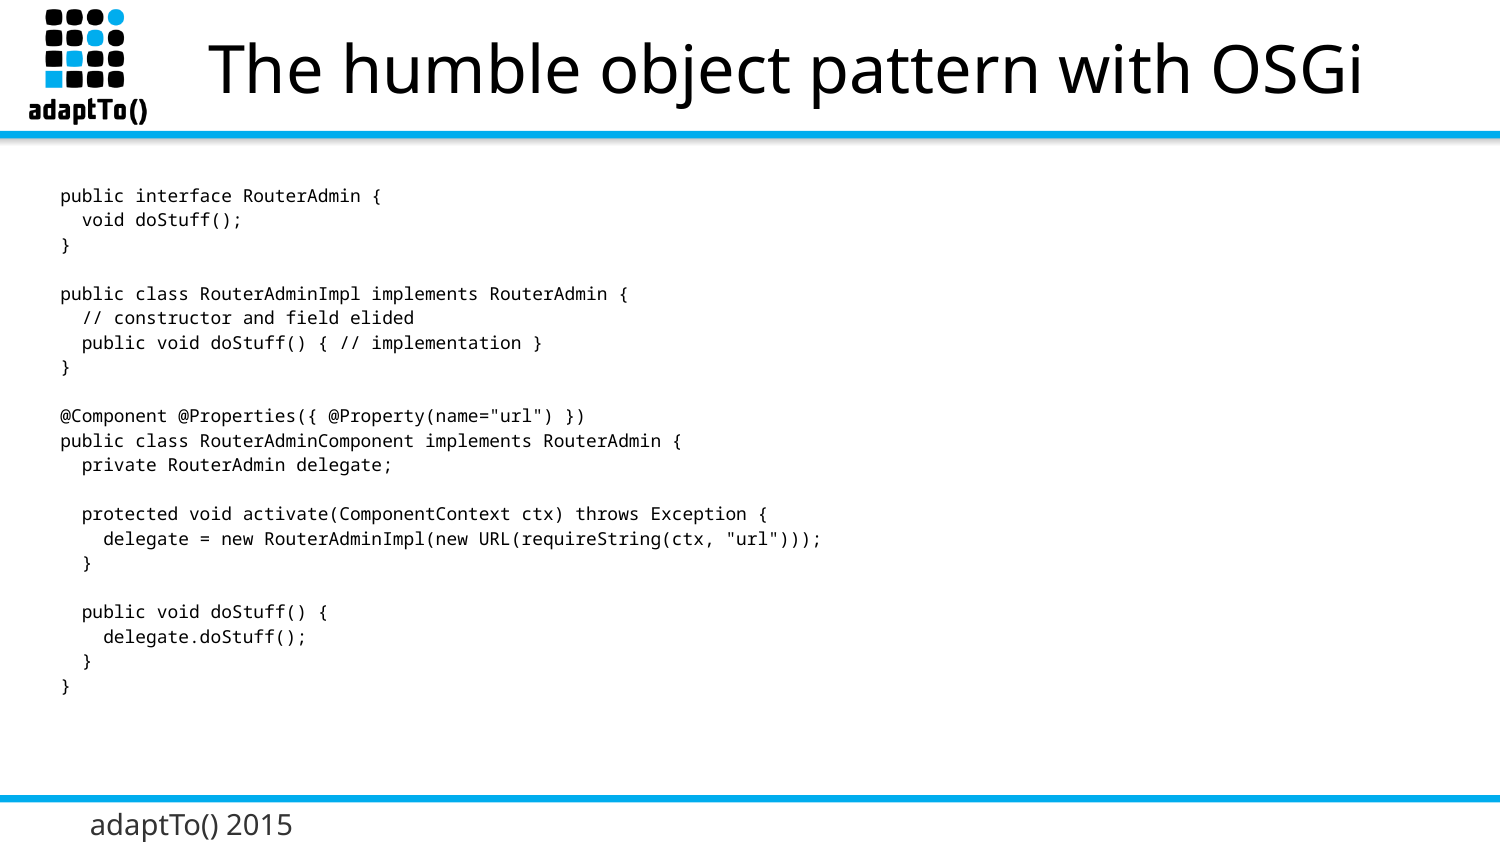

# The humble object pattern with OSGi
public interface RouterAdmin {
 void doStuff();
}
public class RouterAdminImpl implements RouterAdmin {
 // constructor and field elided
 public void doStuff() { // implementation }
}
@Component @Properties({ @Property(name="url") })
public class RouterAdminComponent implements RouterAdmin {
 private RouterAdmin delegate;
 protected void activate(ComponentContext ctx) throws Exception {
 delegate = new RouterAdminImpl(new URL(requireString(ctx, "url")));
 }
 public void doStuff() {
 delegate.doStuff();
 }
}